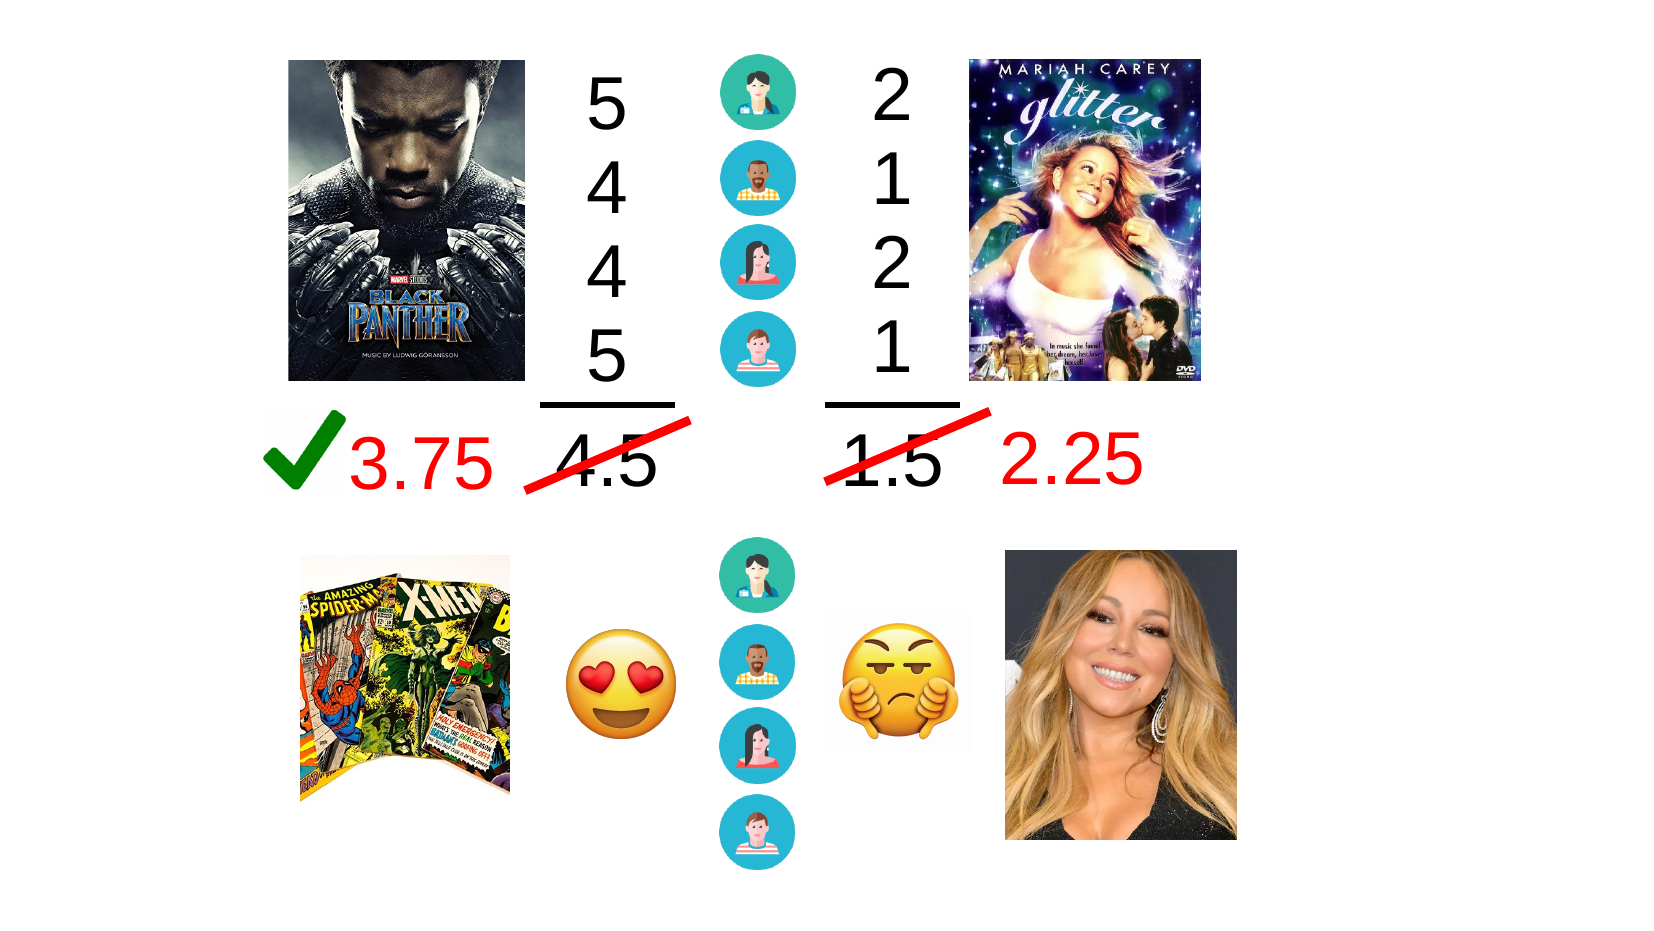

2
1
2
1
5
4
4
5
2.25
4.5
1.5
3.75